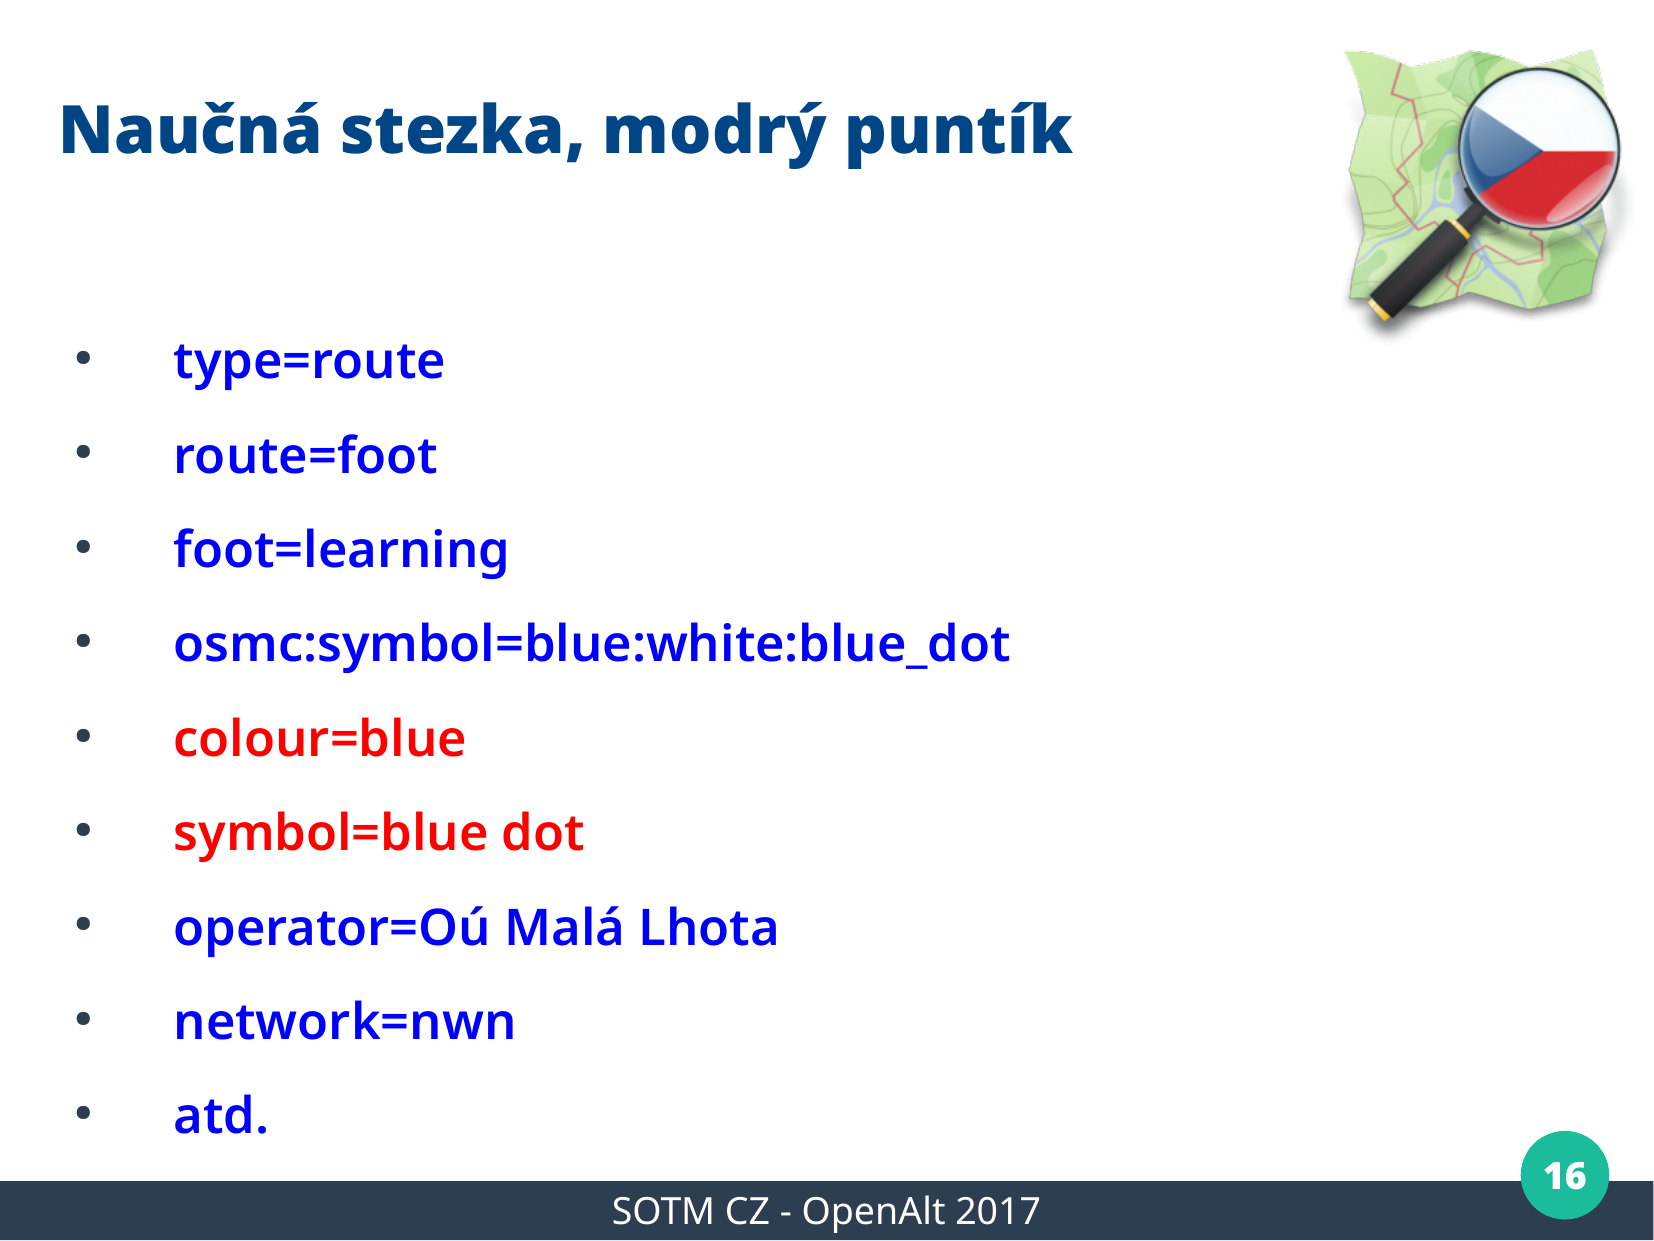

# Naučná stezka, modrý puntík
 type=route
 route=foot
 foot=learning
 osmc:symbol=blue:white:blue_dot
 colour=blue
 symbol=blue dot
 operator=Oú Malá Lhota
 network=nwn
 atd.
16
SOTM CZ - OpenAlt 2017